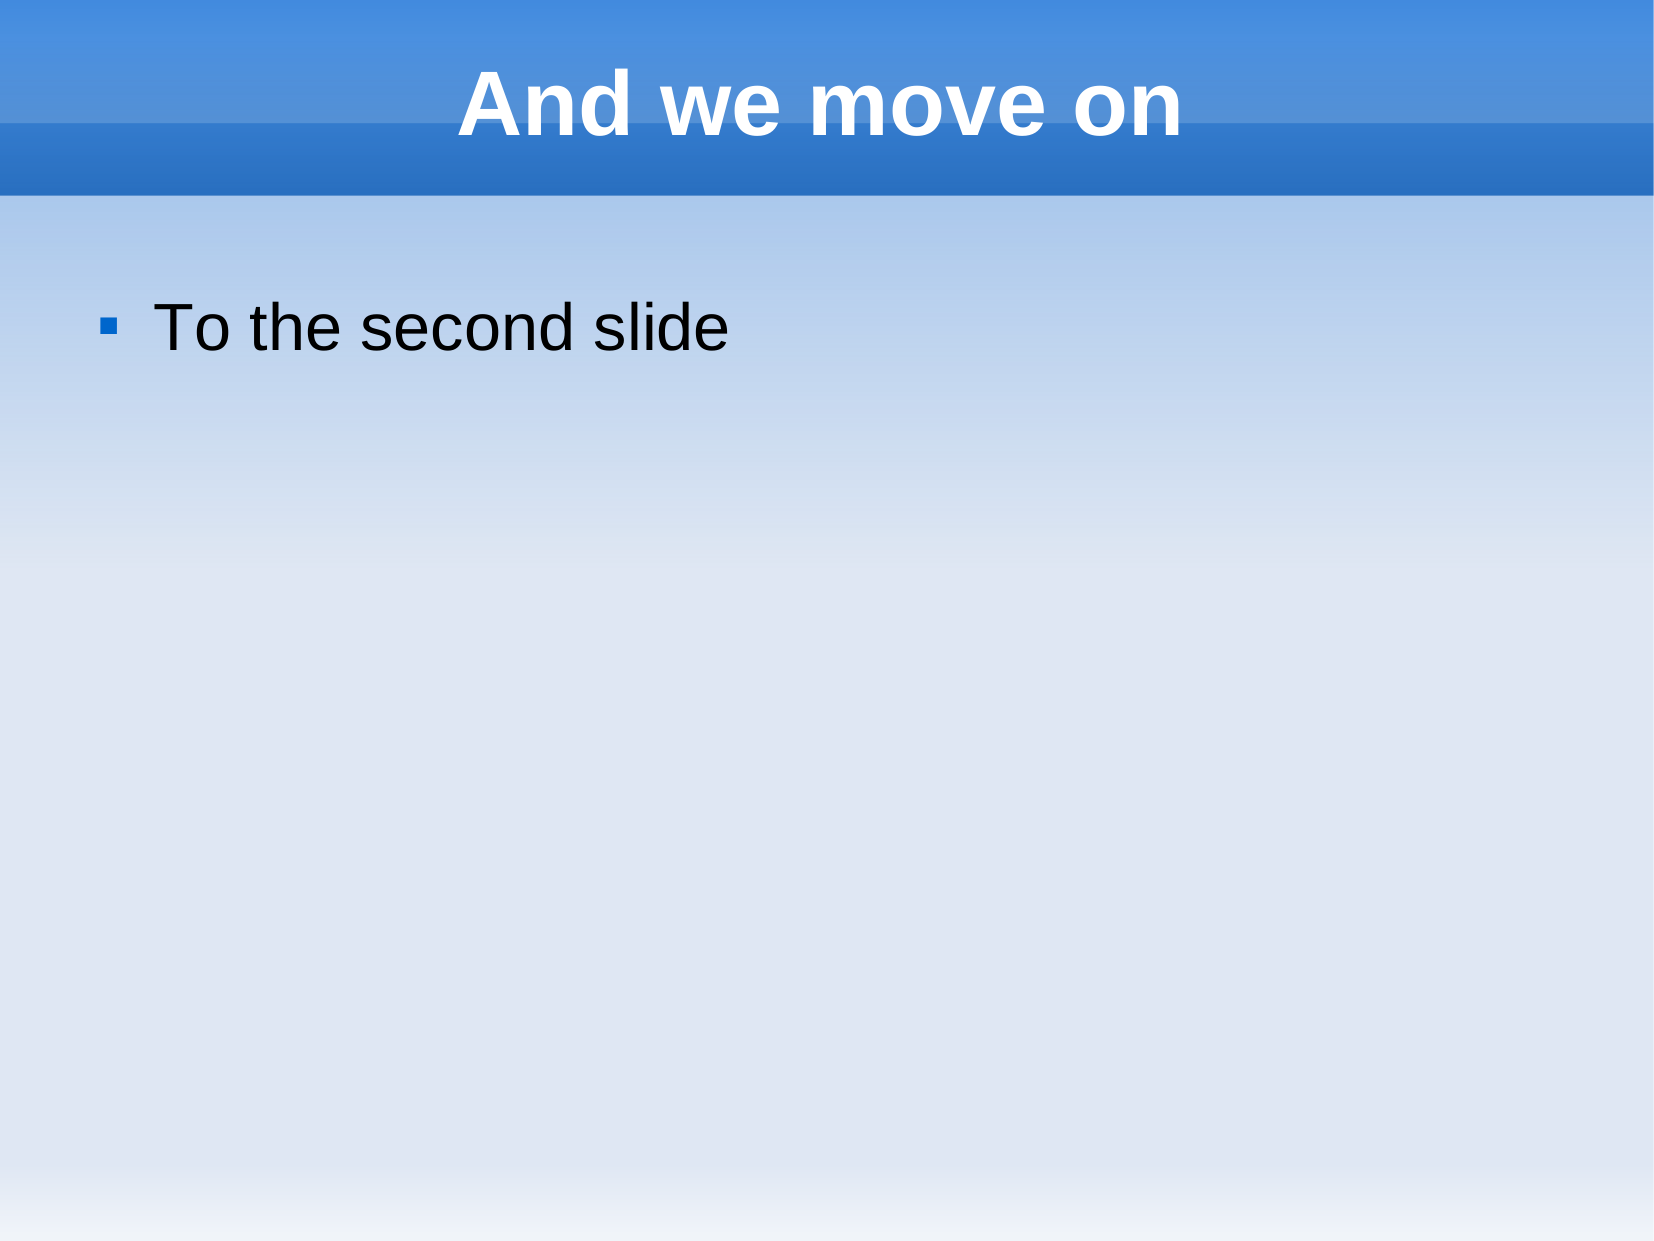

# And we move on
To the second slide